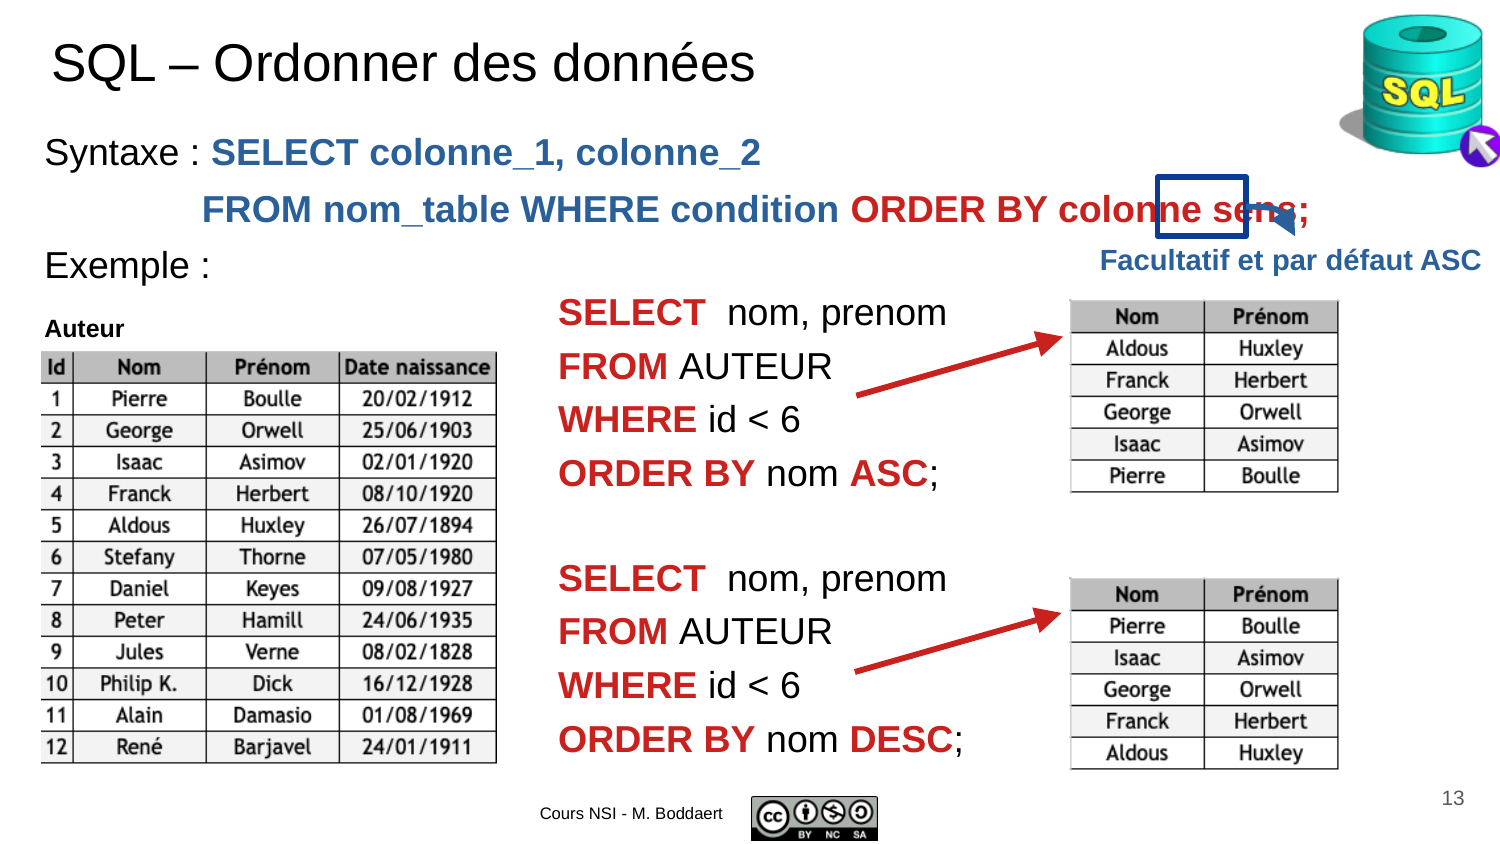

# SQL – Ordonner des données
Syntaxe : SELECT colonne_1, colonne_2
 FROM nom_table WHERE condition ORDER BY colonne sens;
Exemple :
Facultatif et par défaut ASC
SELECT nom, prenom
FROM AUTEUR
WHERE id < 6
ORDER BY nom ASC;
Auteur
SELECT nom, prenom
FROM AUTEUR
WHERE id < 6
ORDER BY nom DESC;